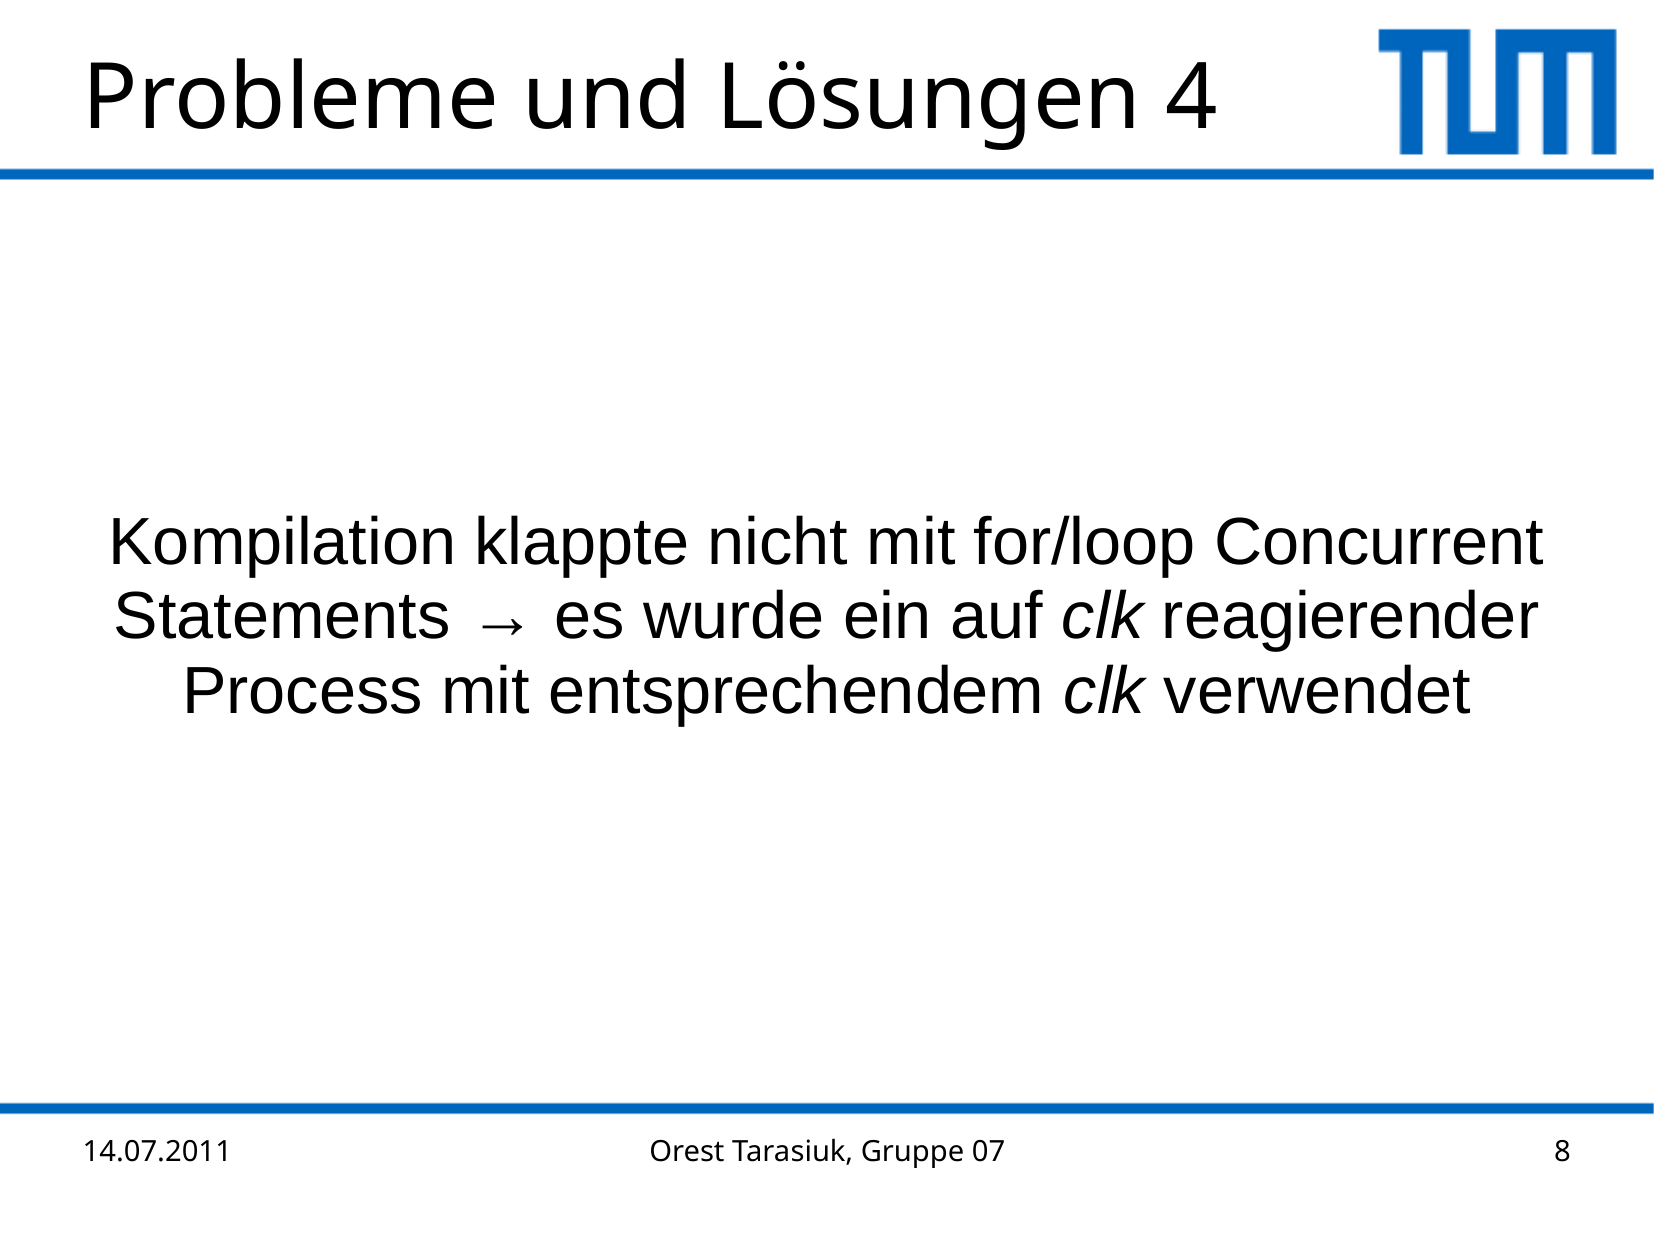

# Probleme und Lösungen 4
Kompilation klappte nicht mit for/loop Concurrent Statements → es wurde ein auf clk reagierender Process mit entsprechendem clk verwendet
14.07.2011
Orest Tarasiuk, Gruppe 07
8